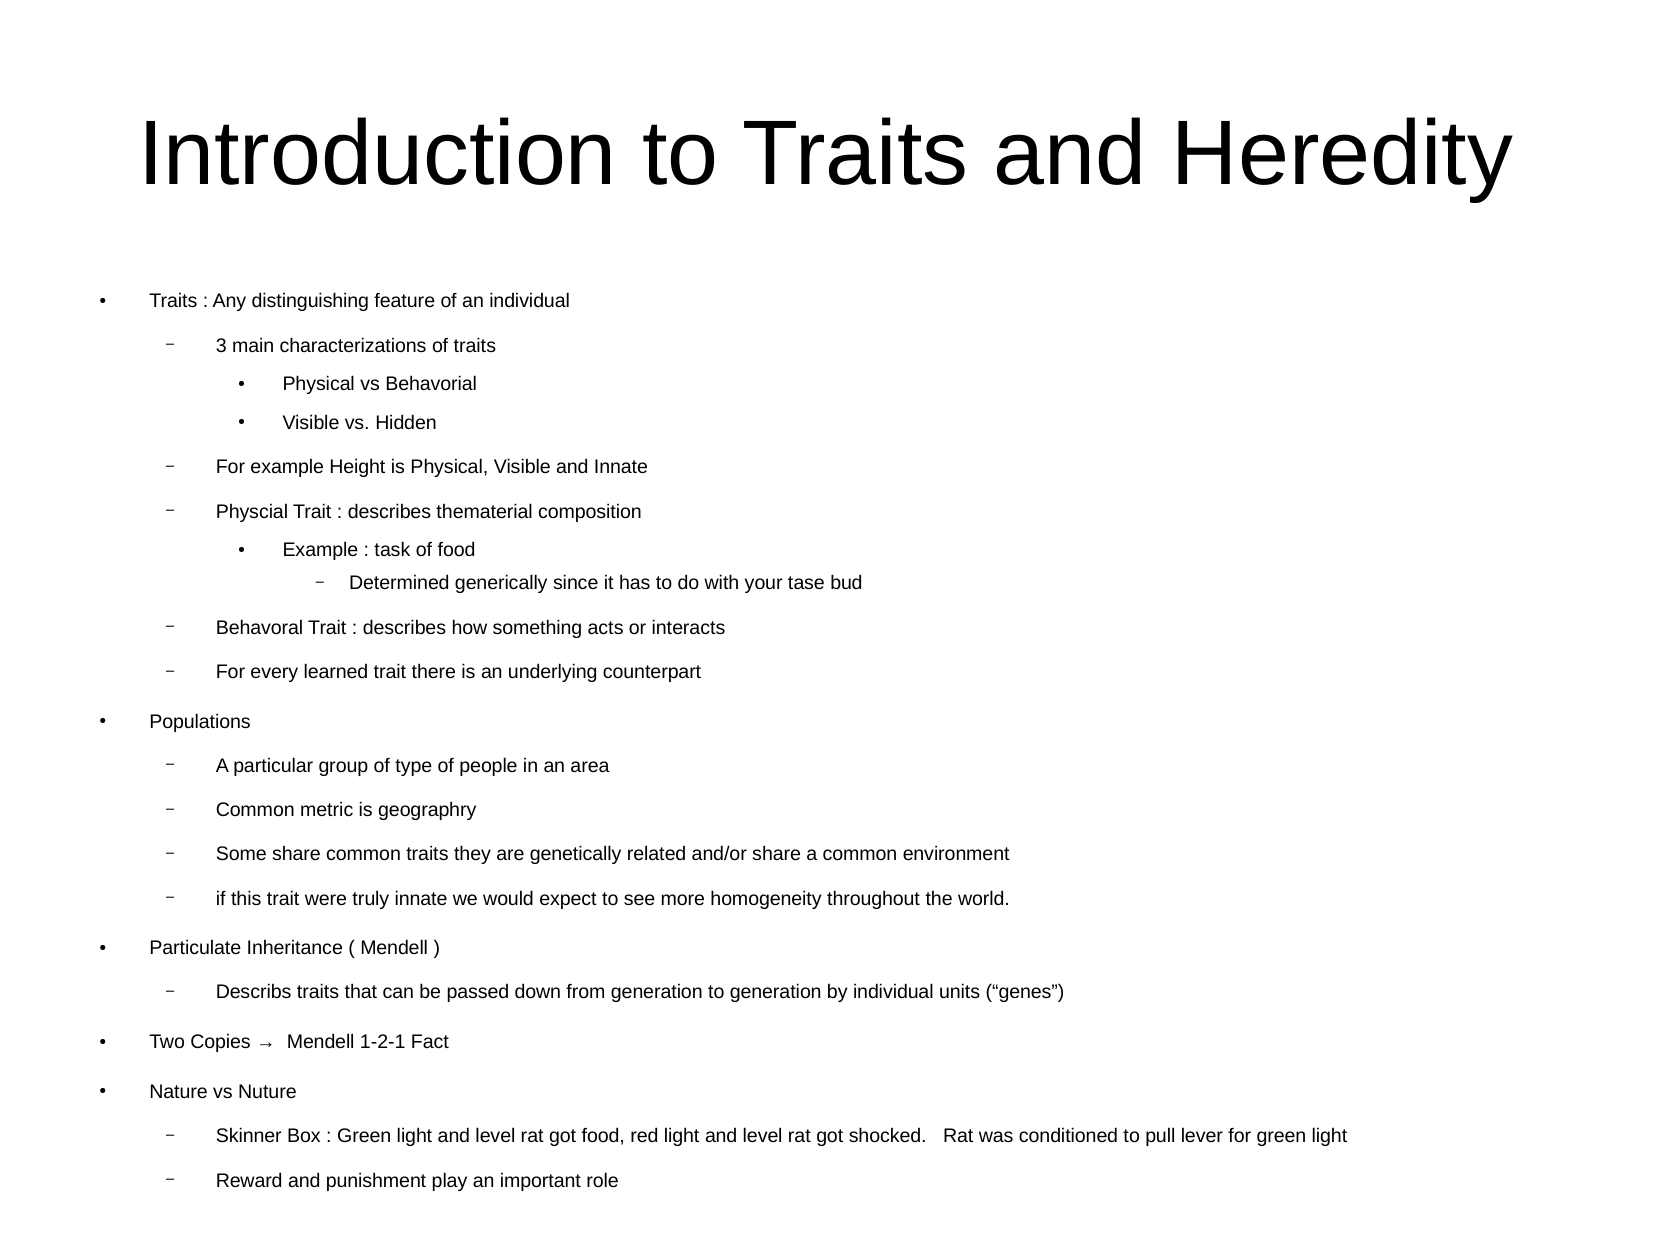

# Introduction to Traits and Heredity
Traits : Any distinguishing feature of an individual
3 main characterizations of traits
Physical vs Behavorial
Visible vs. Hidden
For example Height is Physical, Visible and Innate
Physcial Trait : describes thematerial composition
Example : task of food
Determined generically since it has to do with your tase bud
Behavoral Trait : describes how something acts or interacts
For every learned trait there is an underlying counterpart
Populations
A particular group of type of people in an area
Common metric is geographry
Some share common traits they are genetically related and/or share a common environment
if this trait were truly innate we would expect to see more homogeneity throughout the world.
Particulate Inheritance ( Mendell )
Describs traits that can be passed down from generation to generation by individual units (“genes”)
Two Copies → Mendell 1-2-1 Fact
Nature vs Nuture
Skinner Box : Green light and level rat got food, red light and level rat got shocked. Rat was conditioned to pull lever for green light
Reward and punishment play an important role